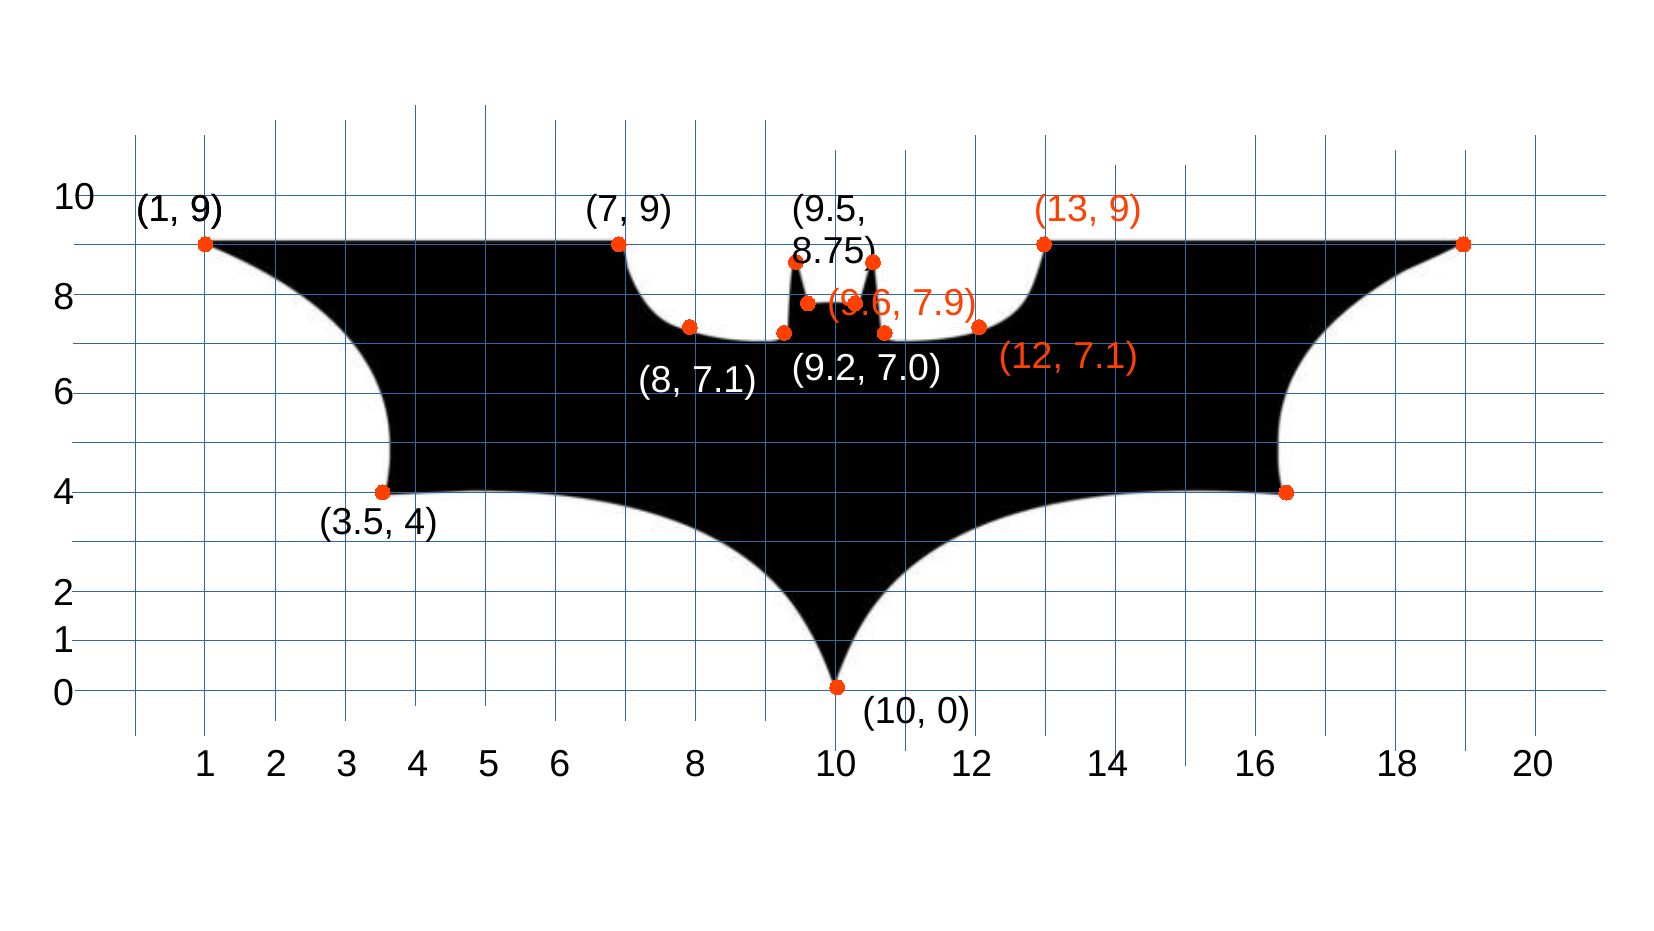

10
(1, 9)
(1, 9)
(7, 9)
(9.5, 8.75)
(13, 9)
8
(9.6, 7.9)
(12, 7.1)
(9.2, 7.0)
(8, 7.1)
6
4
(3.5, 4)
2
1
0
(10, 0)
1
2
3
4
5
6
8
10
12
14
16
18
20